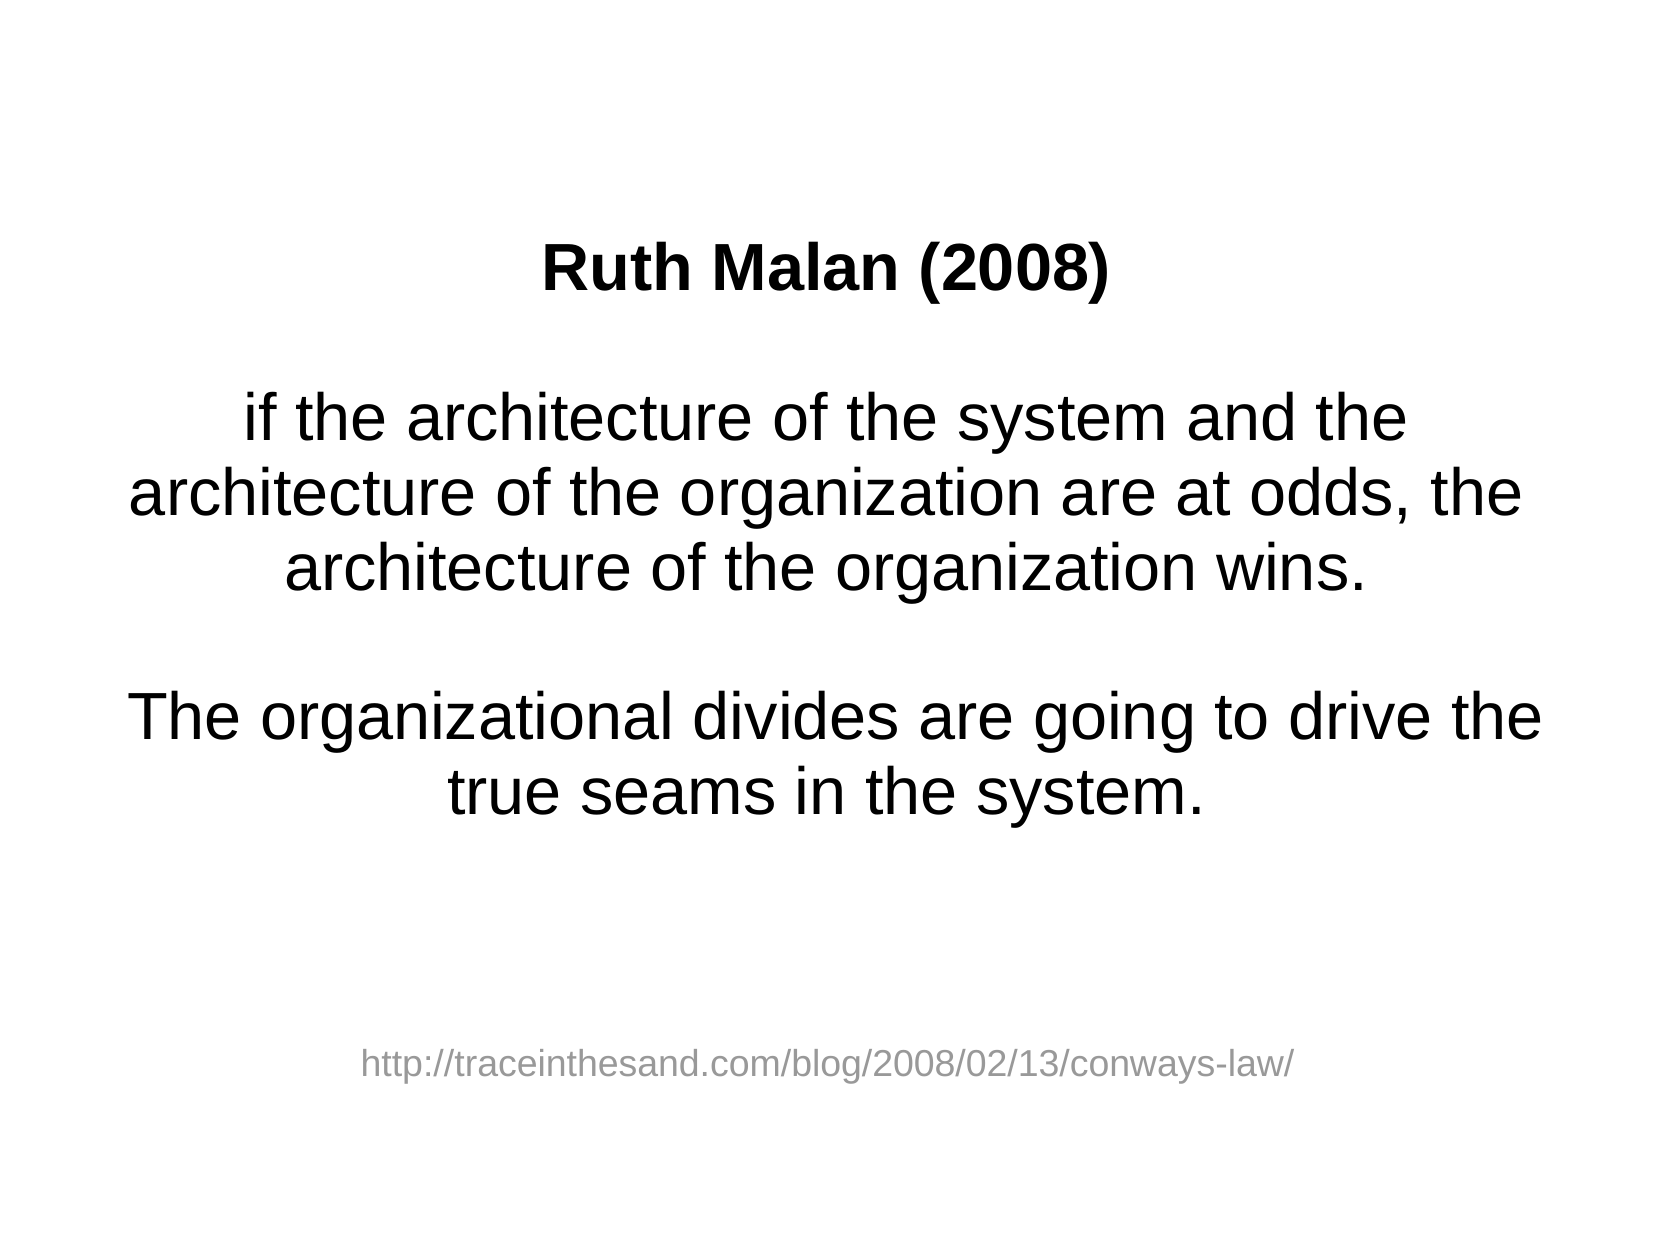

# Ruth Malan (2008)
if the architecture of the system and the architecture of the organization are at odds, the architecture of the organization wins.
 The organizational divides are going to drive the true seams in the system.
http://traceinthesand.com/blog/2008/02/13/conways-law/